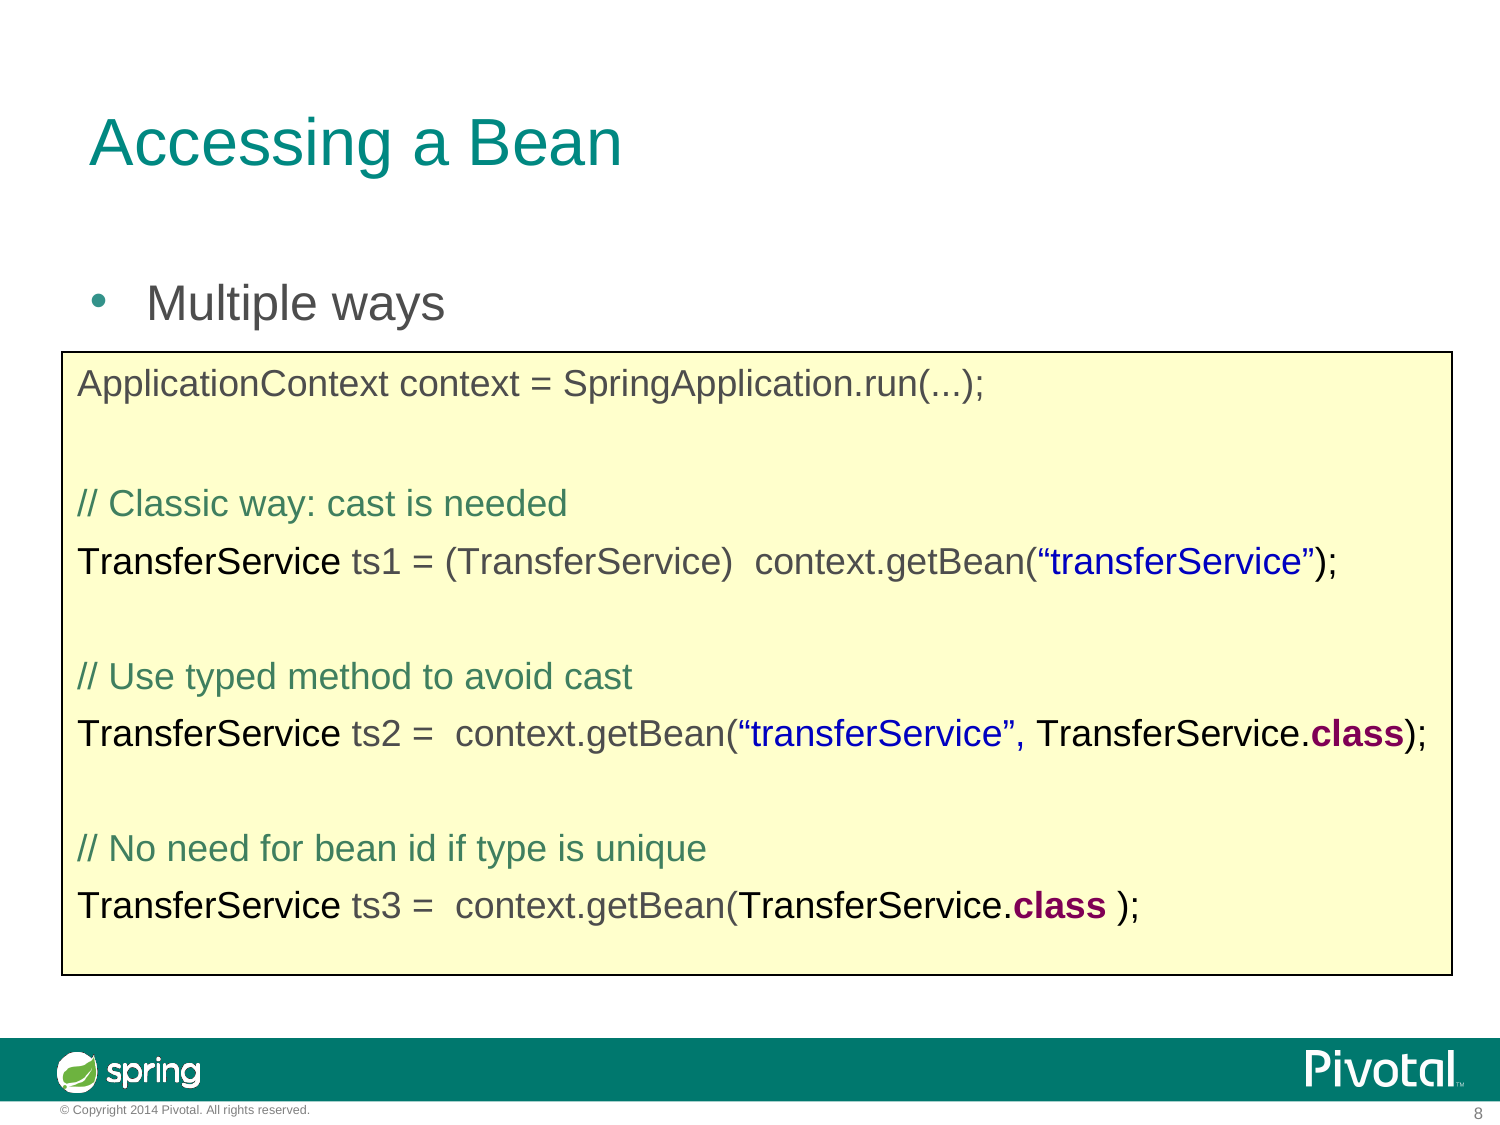

# Accessing a Bean
Multiple ways
ApplicationContext context = SpringApplication.run(...);
// Classic way: cast is needed
TransferService ts1 = (TransferService) context.getBean(“transferService”);
// Use typed method to avoid cast
TransferService ts2 = context.getBean(“transferService”, TransferService.class);
// No need for bean id if type is unique
TransferService ts3 = context.getBean(TransferService.class );